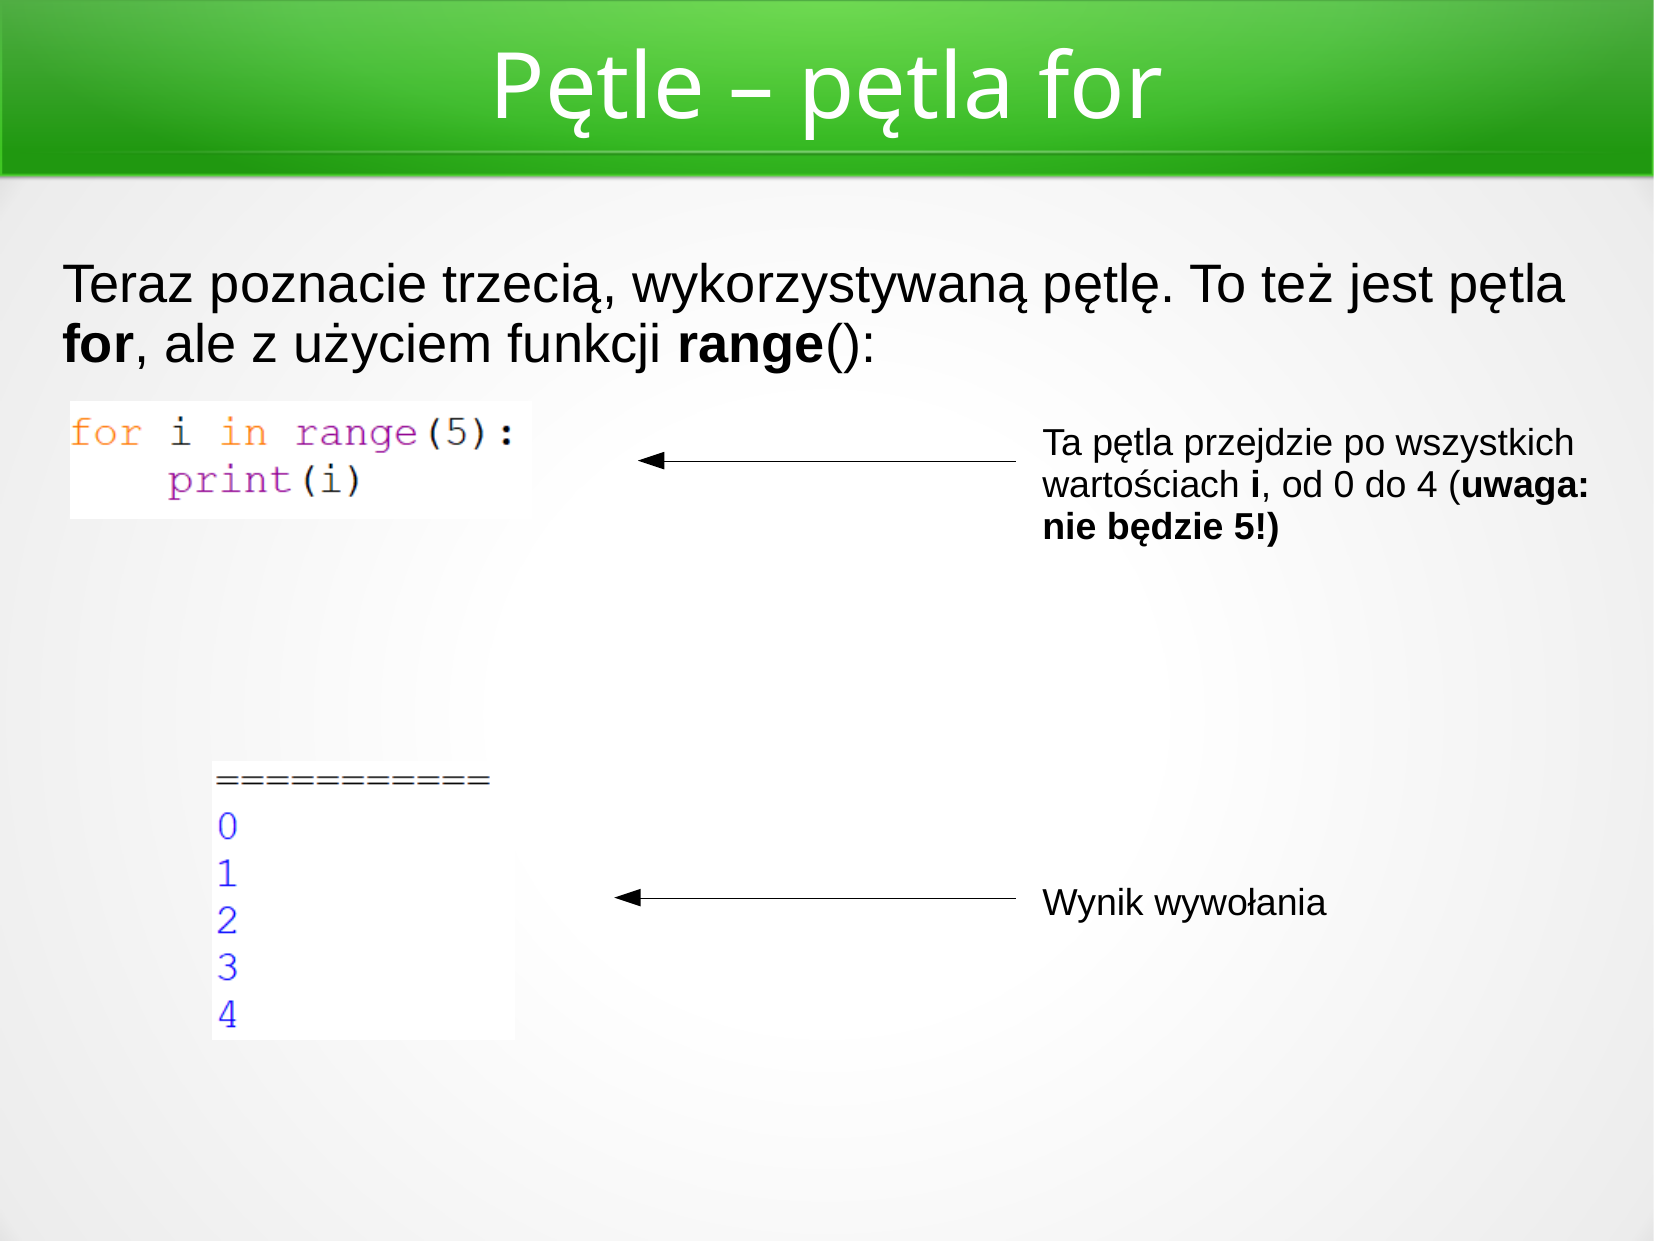

# Pętle – pętla for
Teraz poznacie trzecią, wykorzystywaną pętlę. To też jest pętla for, ale z użyciem funkcji range():
Ta pętla przejdzie po wszystkich
wartościach i, od 0 do 4 (uwaga: nie będzie 5!)
Wynik wywołania